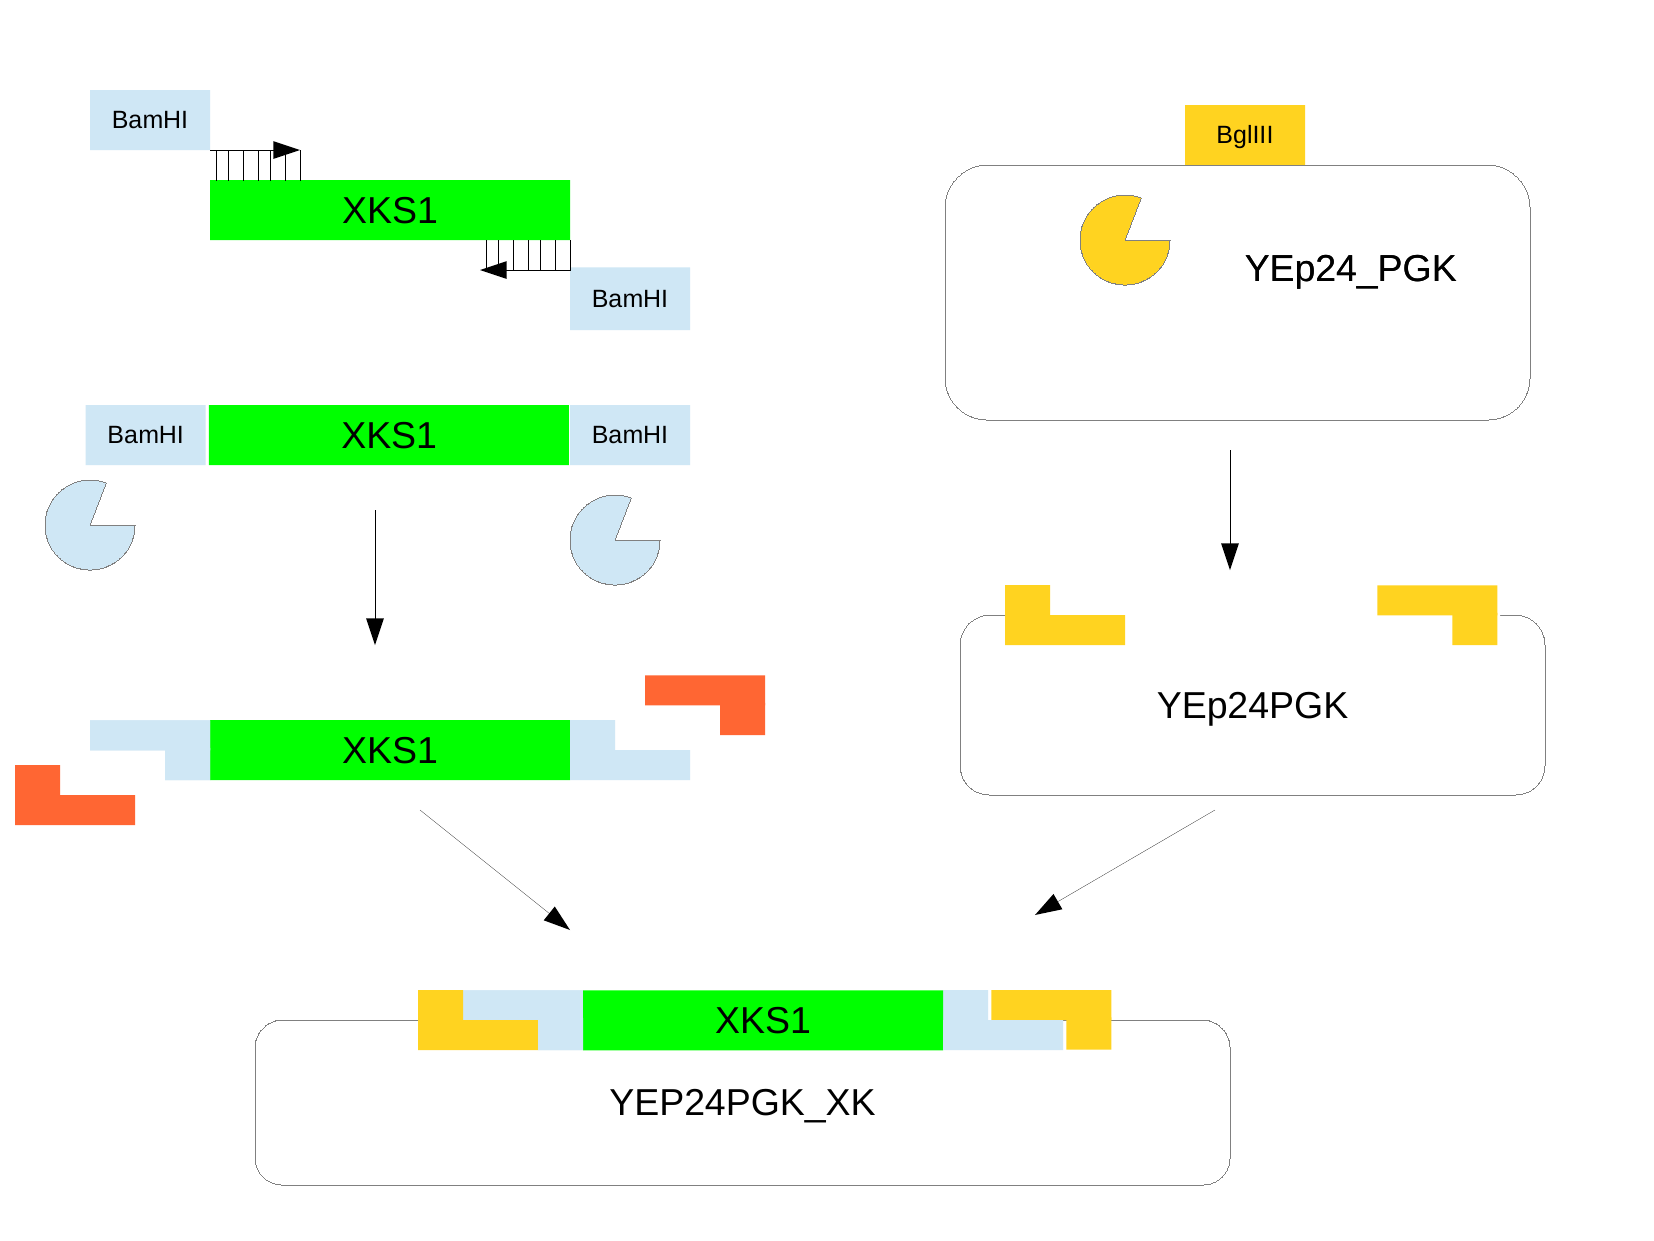

BamHI
BglIII
XKS1
YEp24_PGK
YEp24_PGK
BamHI
BamHI
XKS1
BamHI
YEp24PGK
XKS1
XKS1
YEP24PGK_XK